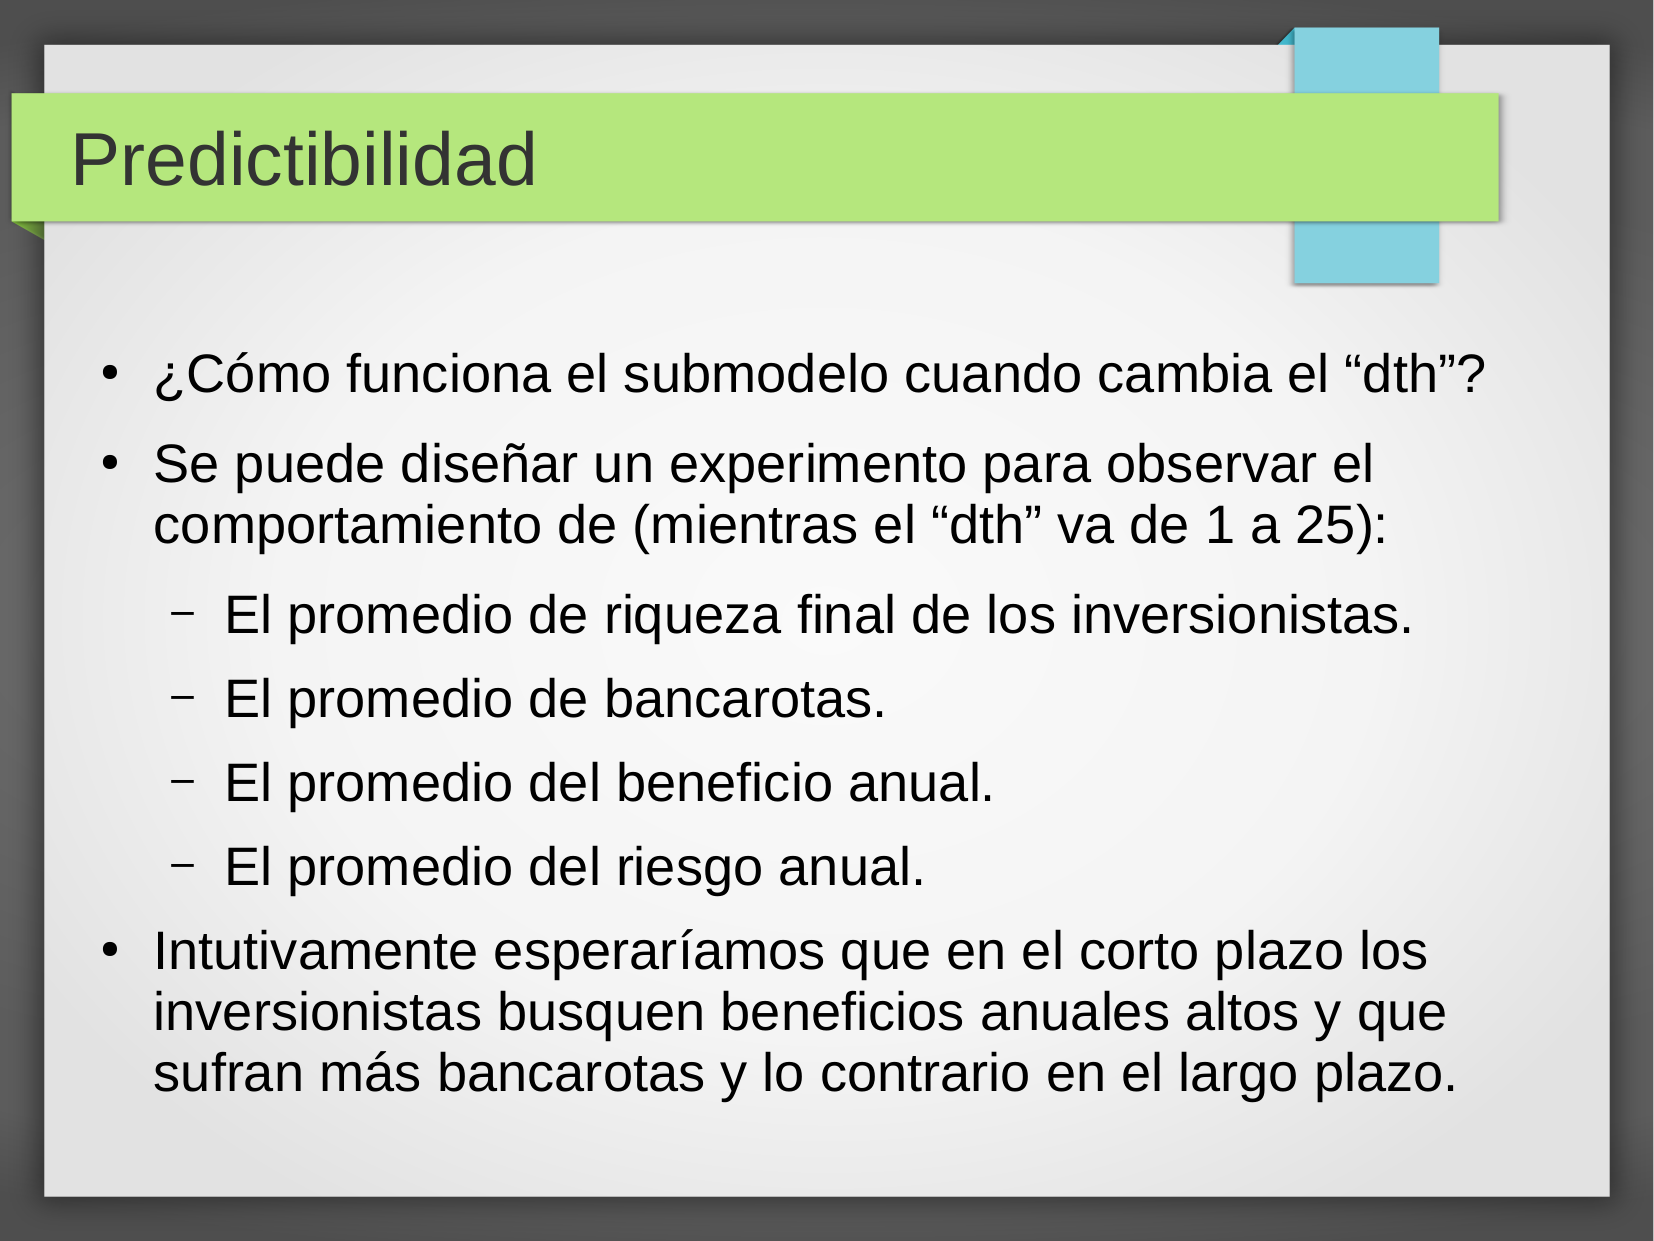

# Predictibilidad
¿Cómo funciona el submodelo cuando cambia el “dth”?
Se puede diseñar un experimento para observar el comportamiento de (mientras el “dth” va de 1 a 25):
El promedio de riqueza final de los inversionistas.
El promedio de bancarotas.
El promedio del beneficio anual.
El promedio del riesgo anual.
Intutivamente esperaríamos que en el corto plazo los inversionistas busquen beneficios anuales altos y que sufran más bancarotas y lo contrario en el largo plazo.